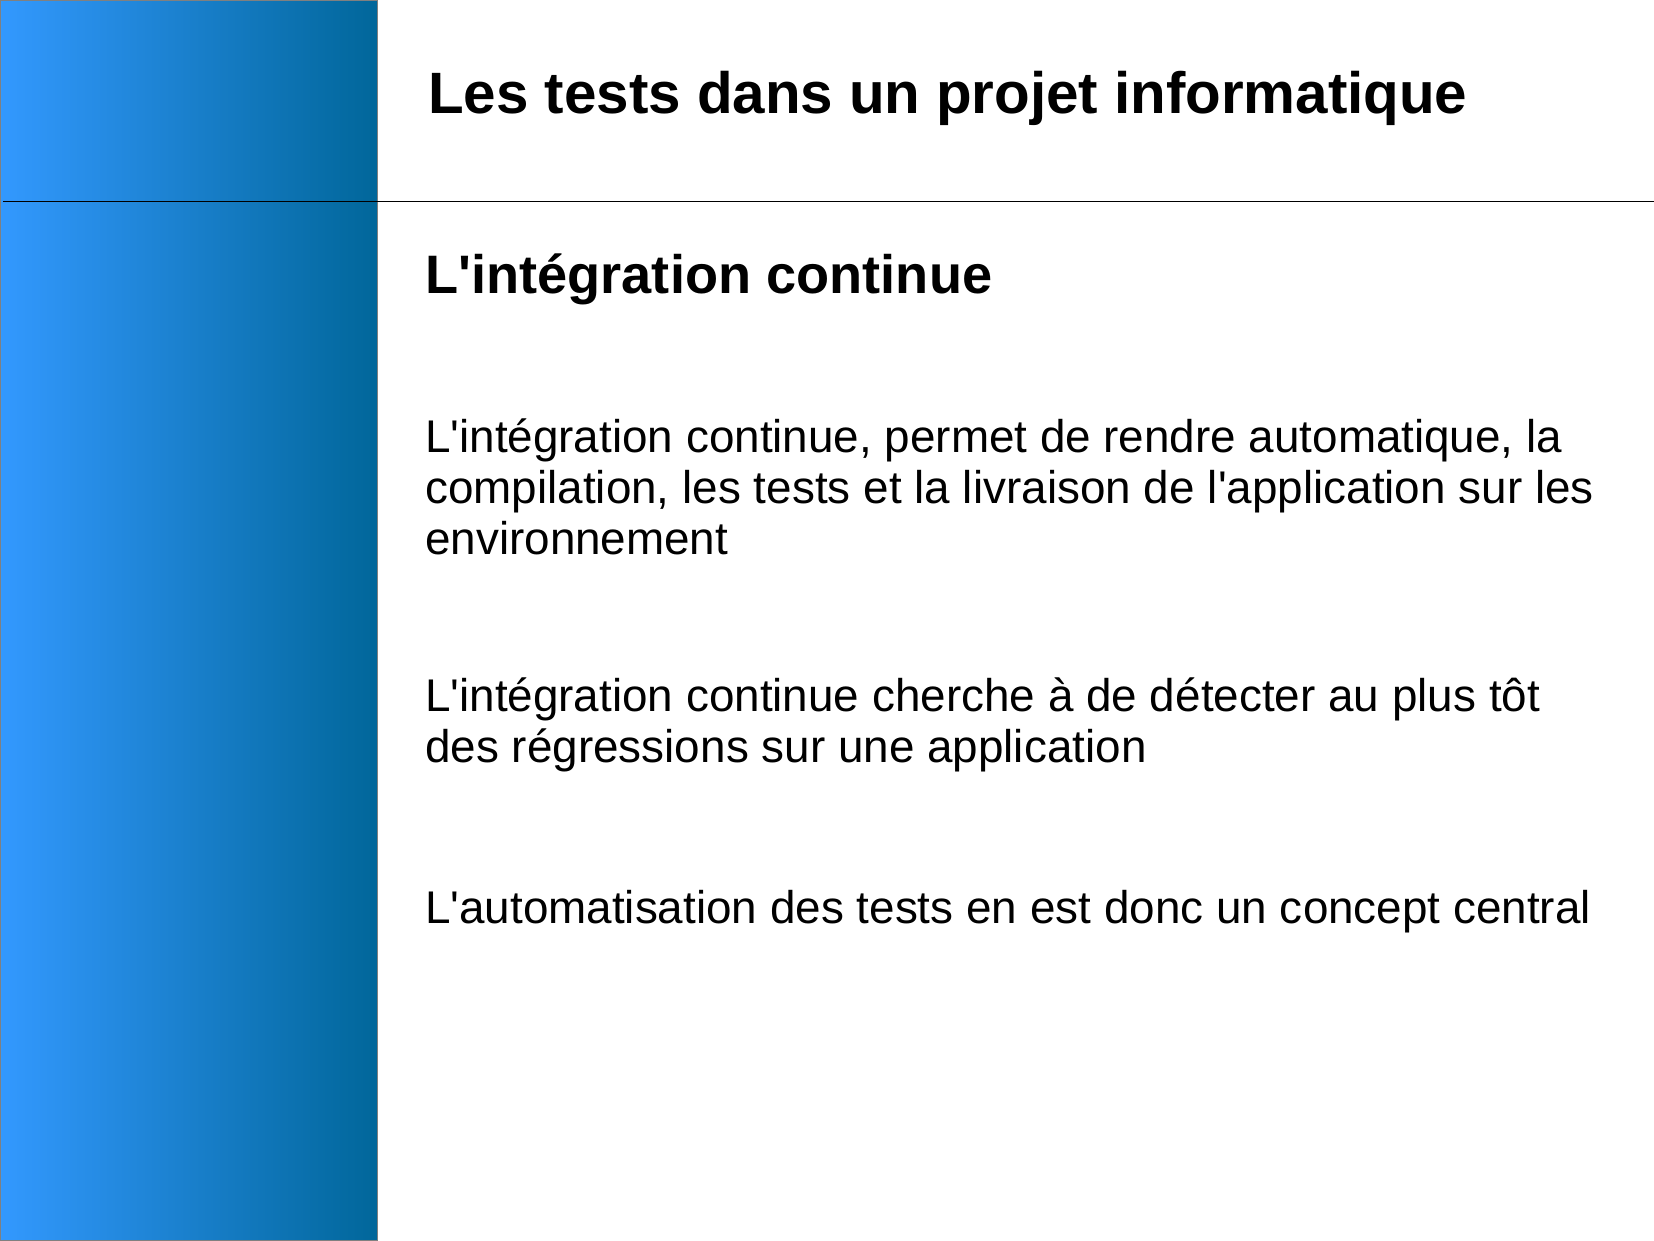

Les tests dans un projet informatique
# L'intégration continue
L'intégration continue, permet de rendre automatique, la compilation, les tests et la livraison de l'application sur les environnement
L'intégration continue cherche à de détecter au plus tôt des régressions sur une application
L'automatisation des tests en est donc un concept central